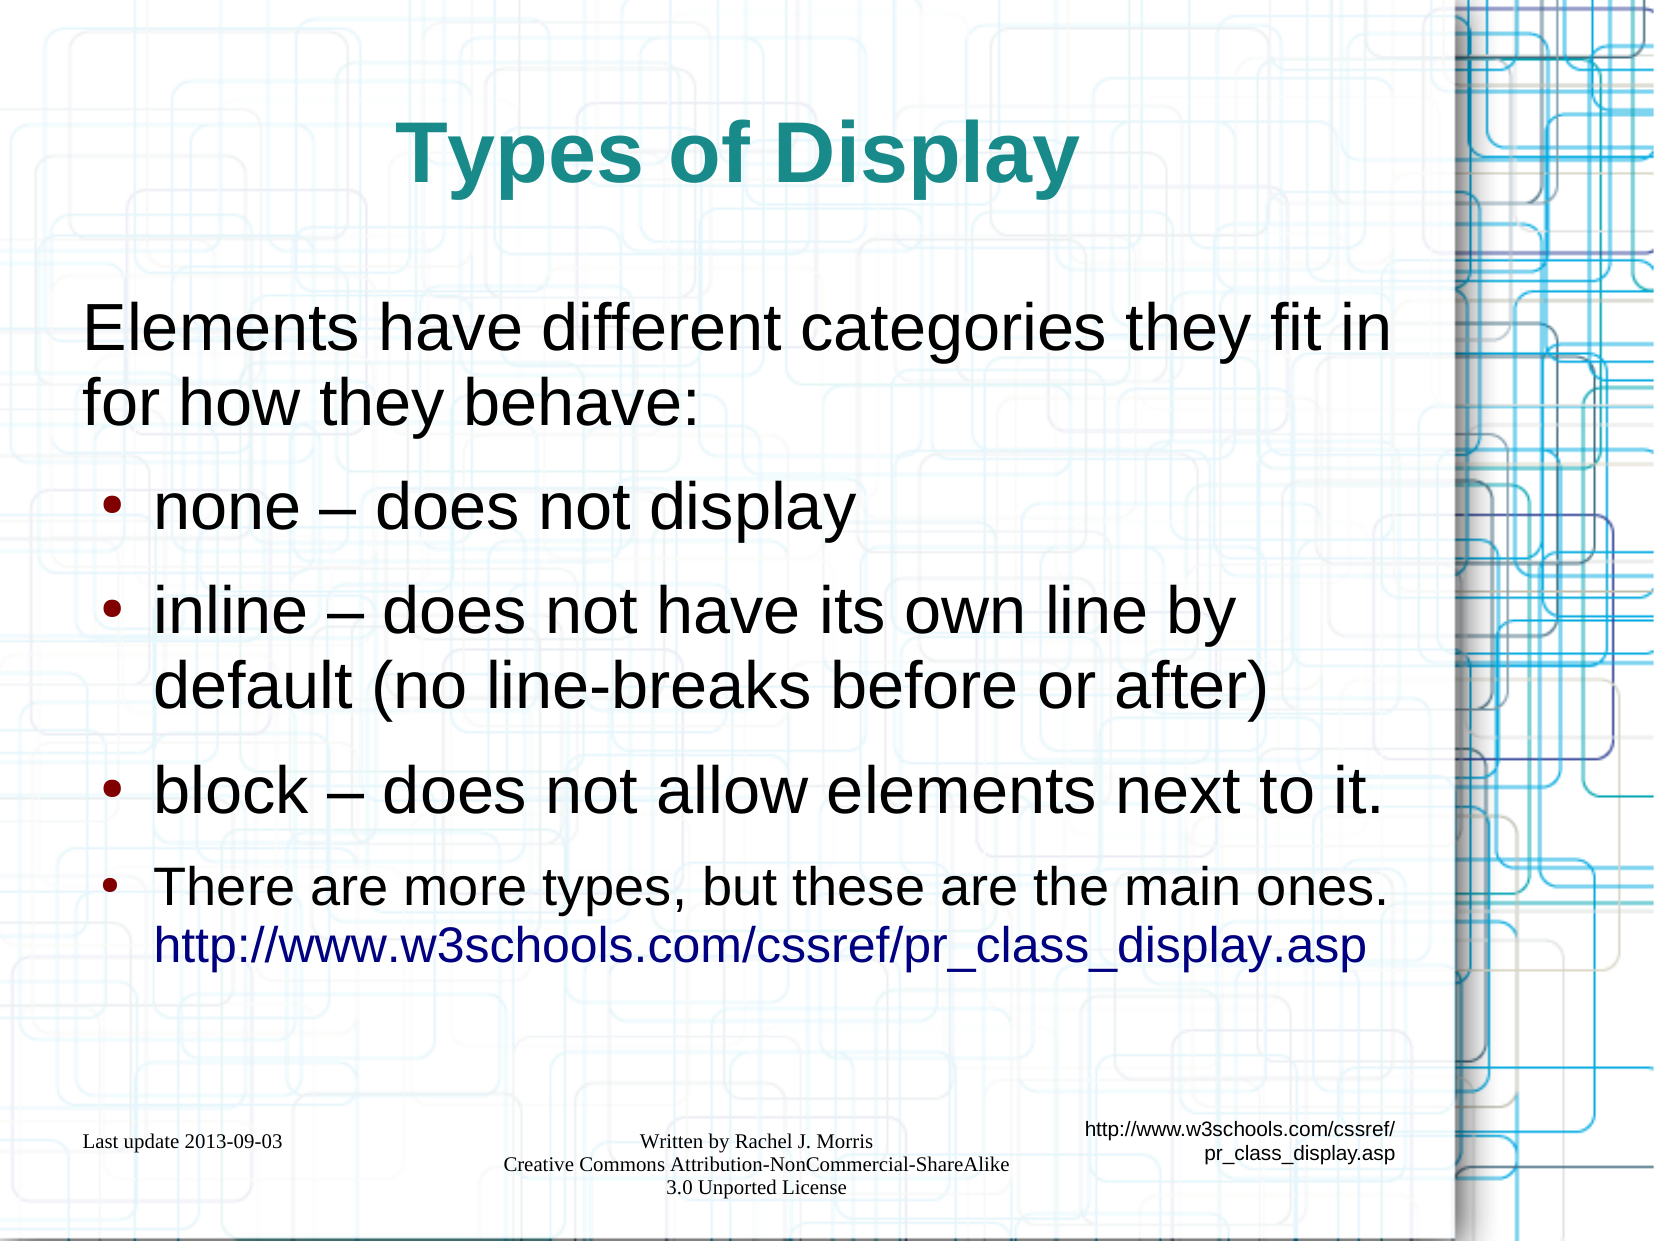

# Types of Display
Elements have different categories they fit in for how they behave:
none – does not display
inline – does not have its own line by default (no line-breaks before or after)
block – does not allow elements next to it.
There are more types, but these are the main ones. http://www.w3schools.com/cssref/pr_class_display.asp
http://www.w3schools.com/cssref/pr_class_display.asp